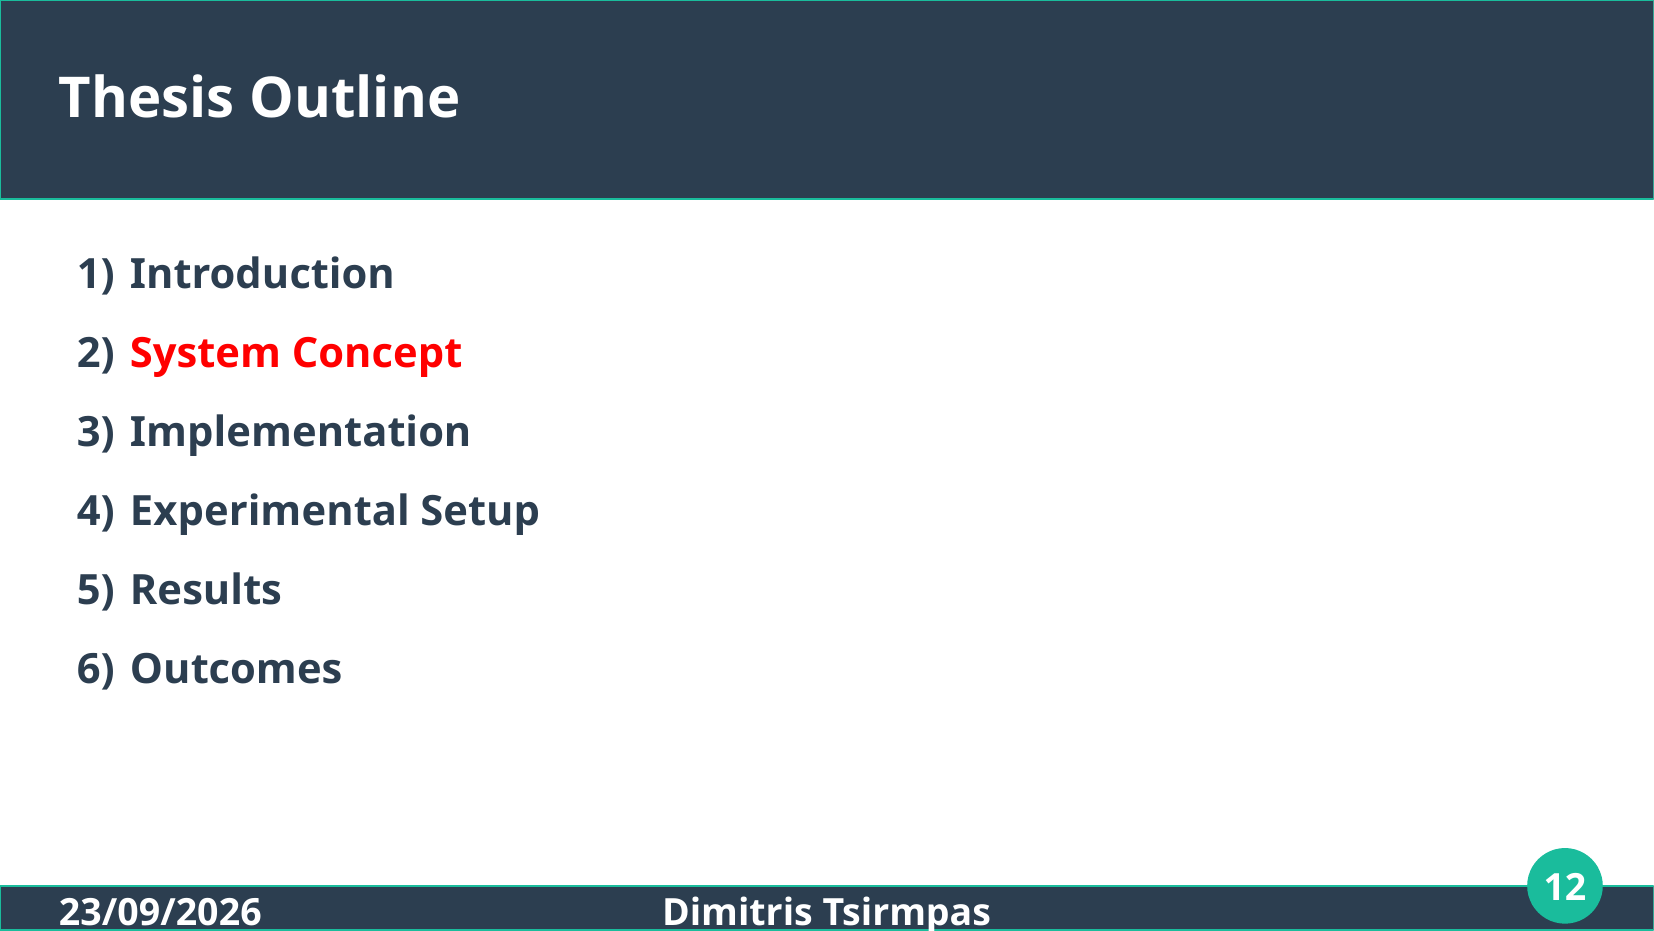

# Thesis Outline
Introduction
System Concept
Implementation
Experimental Setup
Results
Outcomes
12
Dimitris Tsirmpas